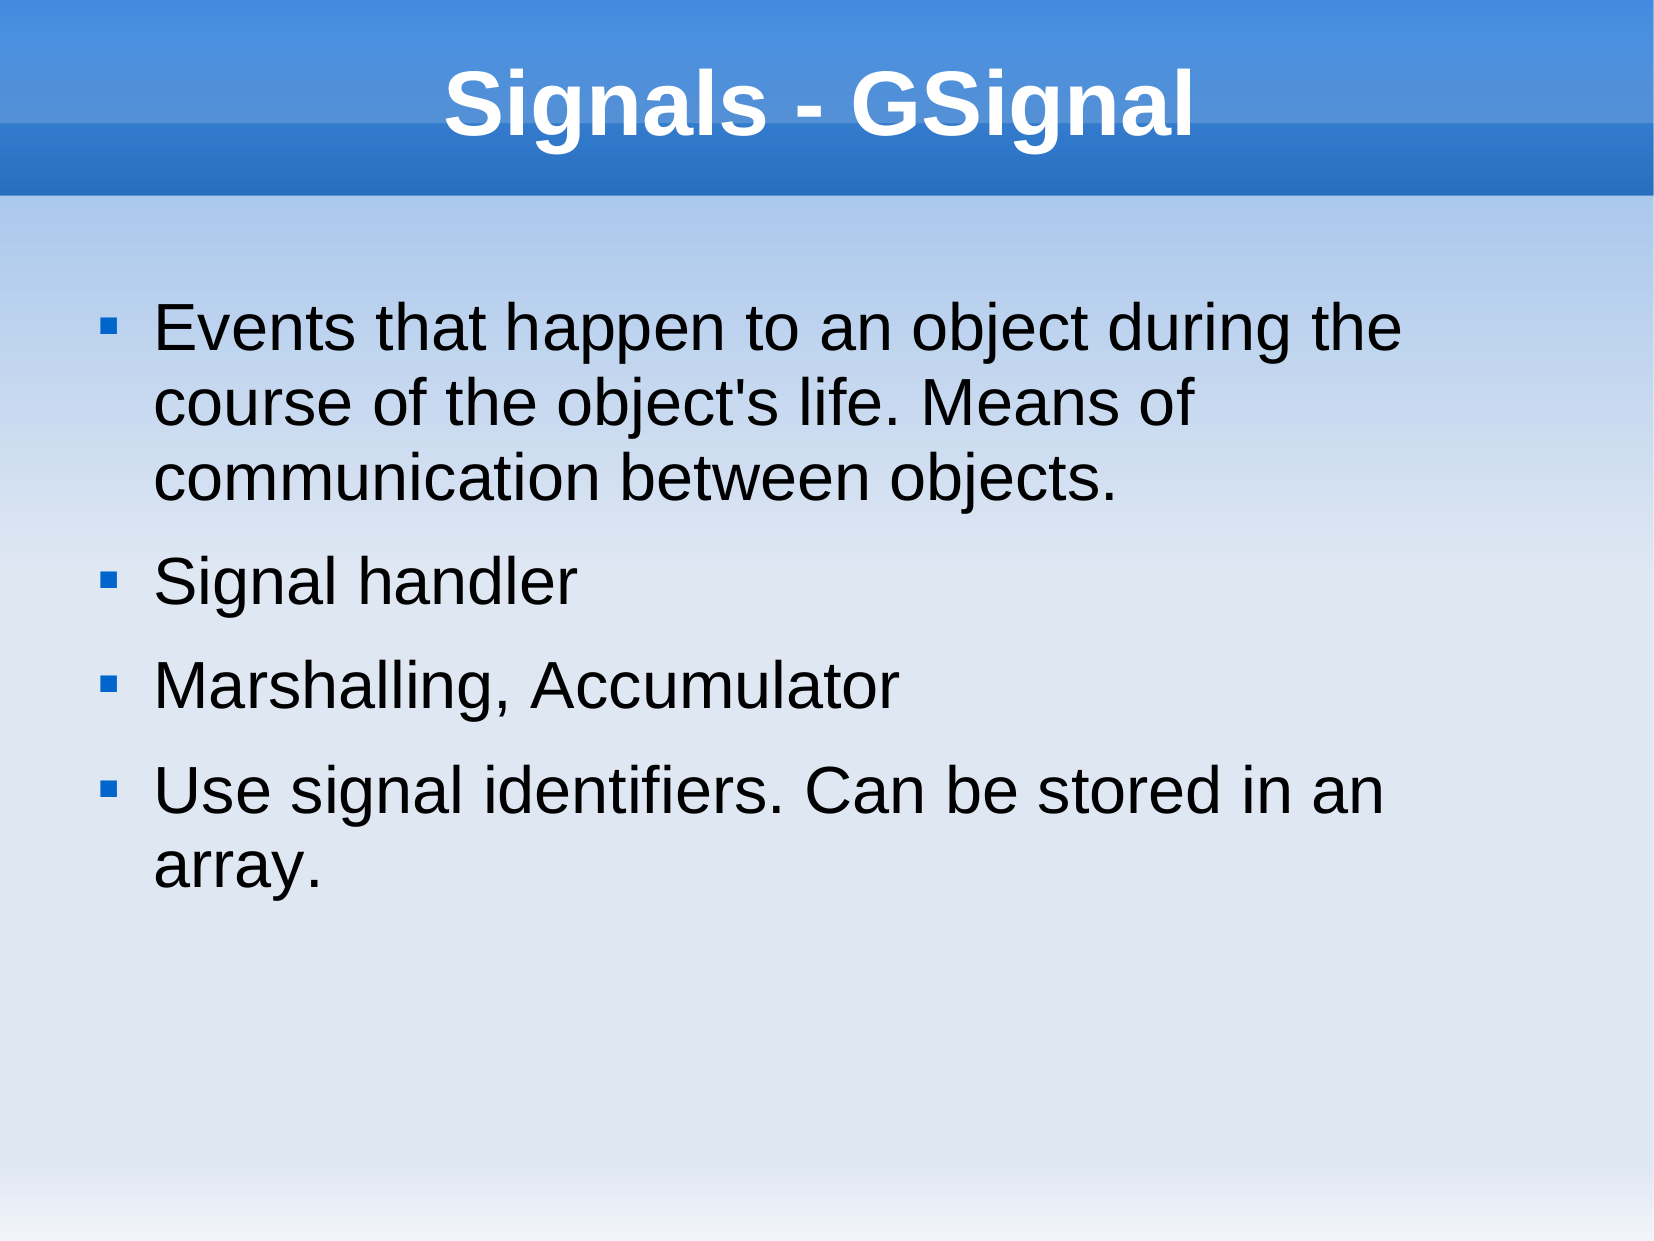

# Signals - GSignal
Events that happen to an object during the course of the object's life. Means of communication between objects.
Signal handler
Marshalling, Accumulator
Use signal identifiers. Can be stored in an array.